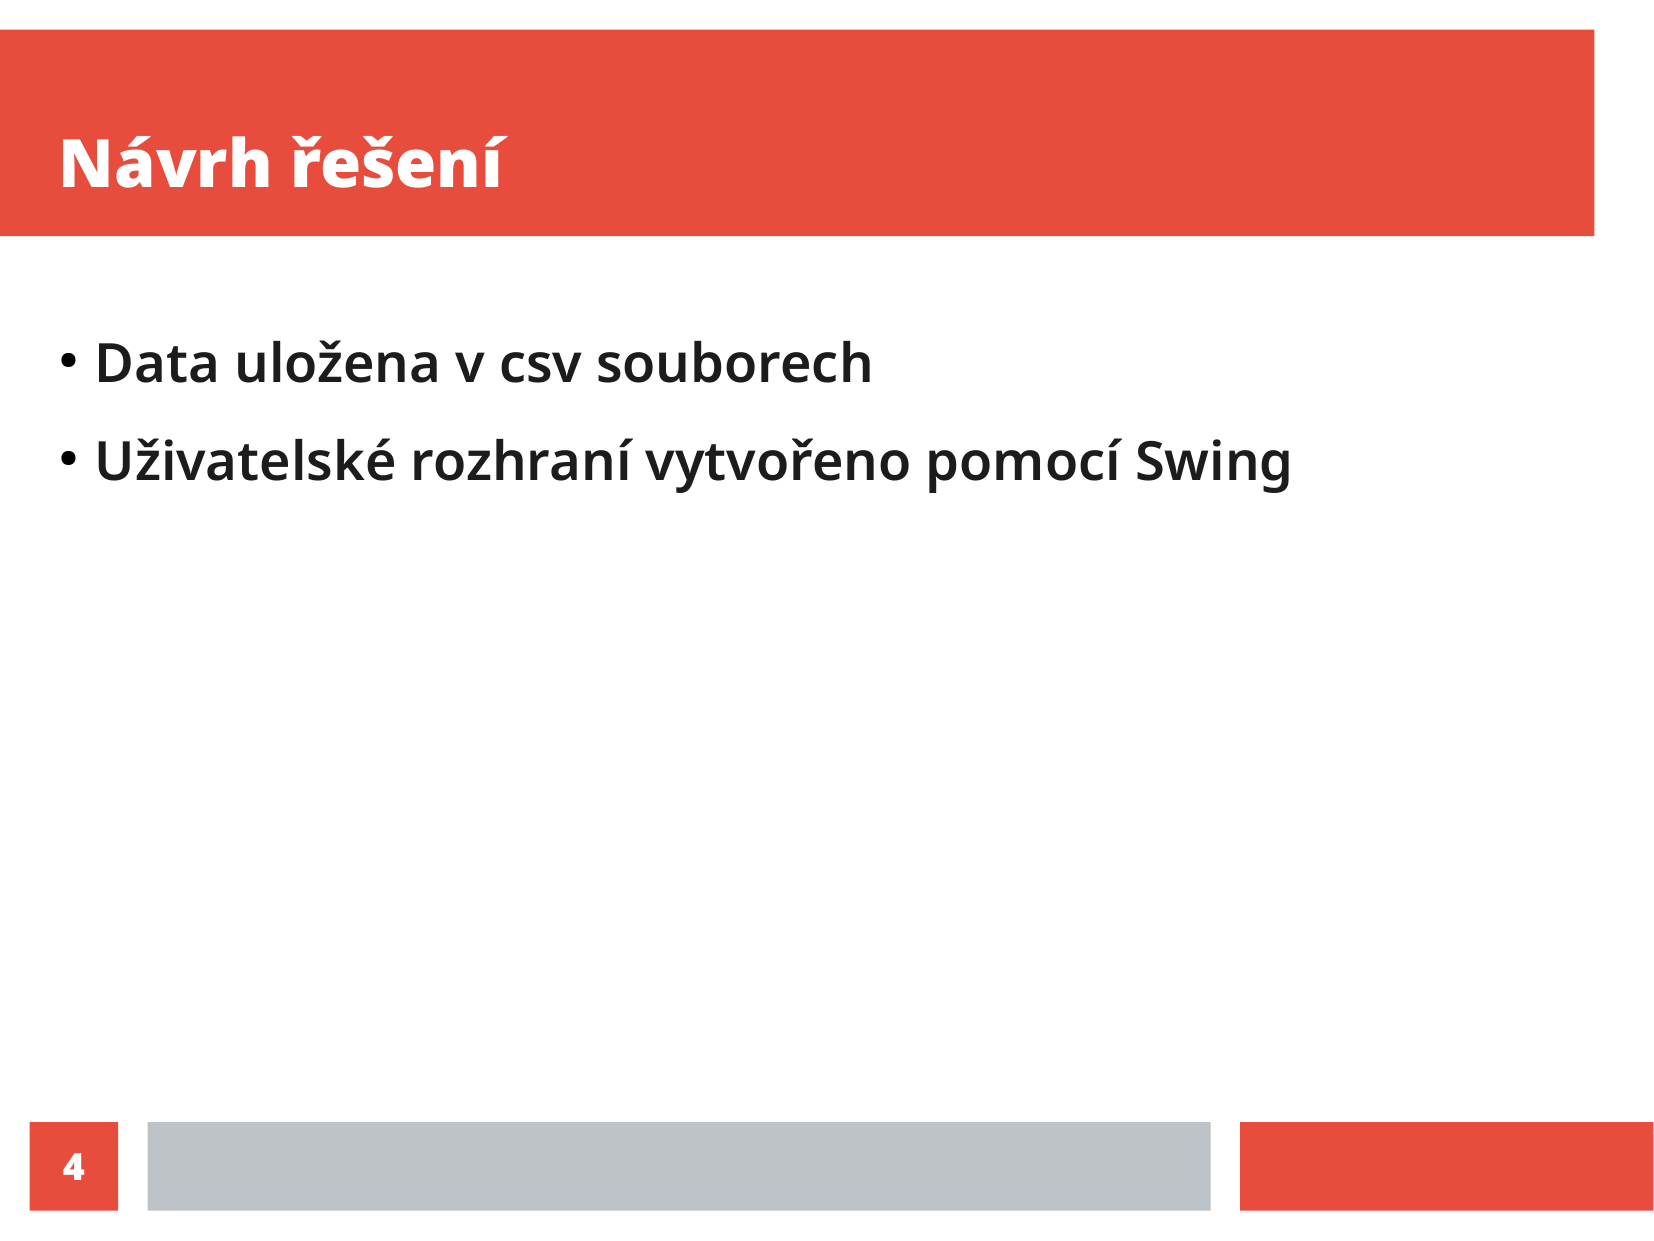

# Návrh řešení
Data uložena v csv souborech
Uživatelské rozhraní vytvořeno pomocí Swing
4